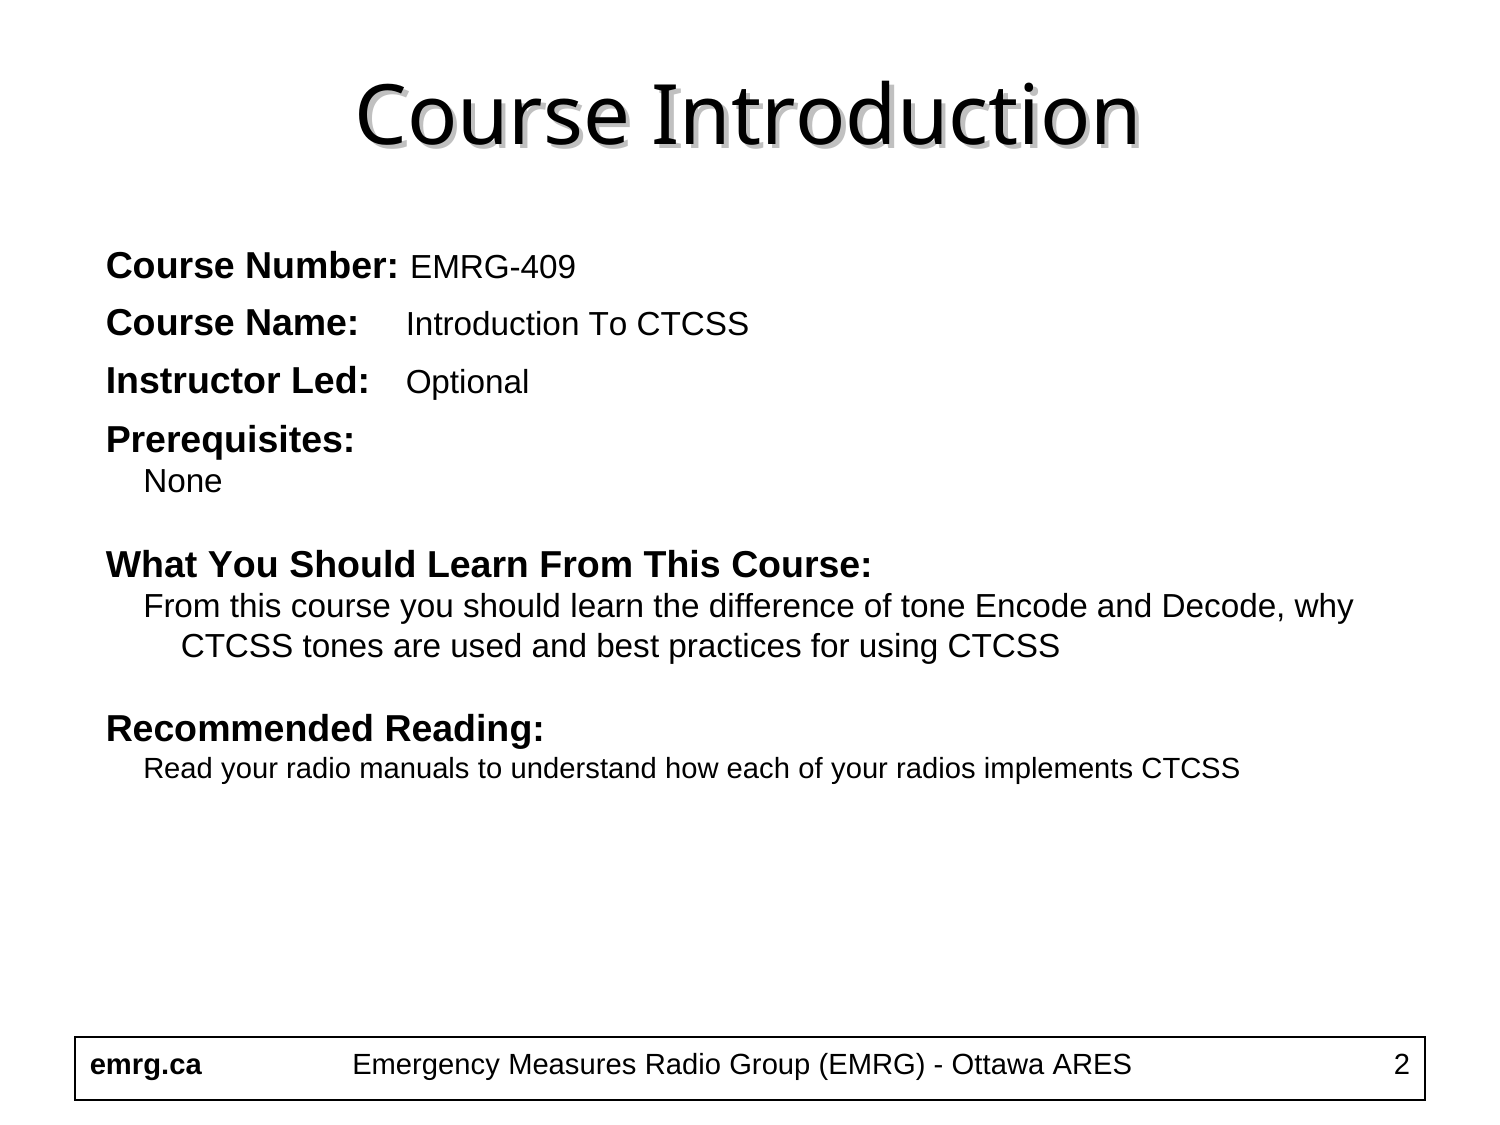

Course Introduction
Course Number: EMRG-409
Course Name:	Introduction To CTCSS
Instructor Led: 	Optional
Prerequisites:
None
What You Should Learn From This Course:
From this course you should learn the difference of tone Encode and Decode, why CTCSS tones are used and best practices for using CTCSS
Recommended Reading:
Read your radio manuals to understand how each of your radios implements CTCSS
Emergency Measures Radio Group (EMRG) - Ottawa ARES